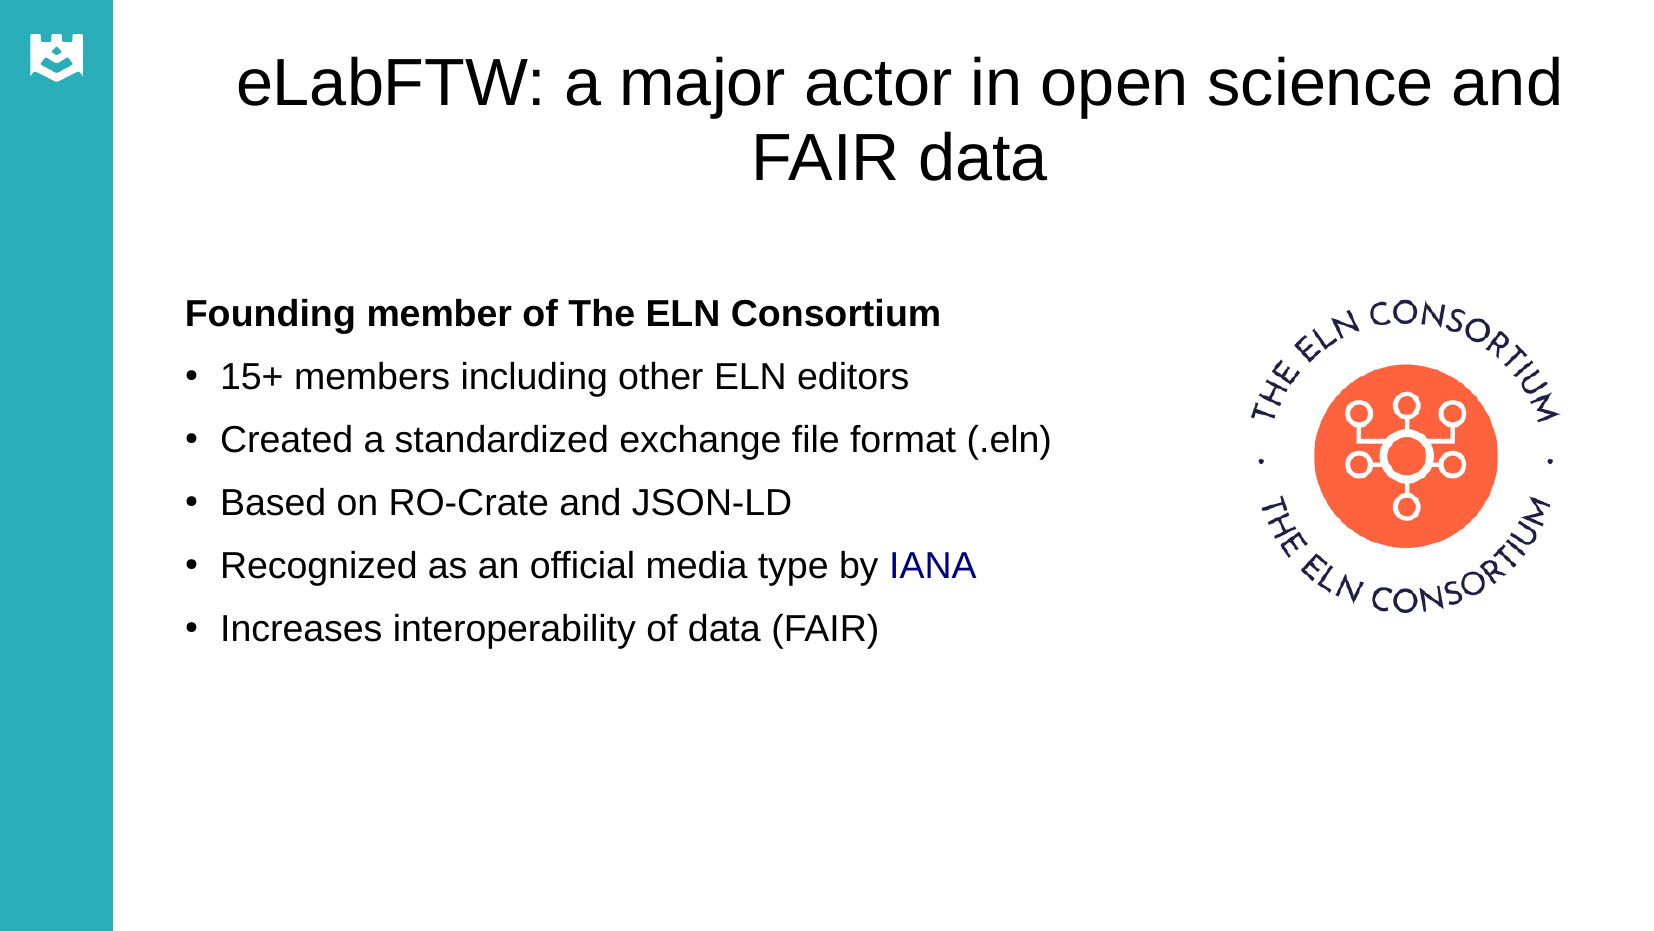

eLabFTW: a major actor in open science and FAIR data
Founding member of The ELN Consortium
15+ members including other ELN editors
Created a standardized exchange file format (.eln)
Based on RO-Crate and JSON-LD
Recognized as an official media type by IANA
Increases interoperability of data (FAIR)